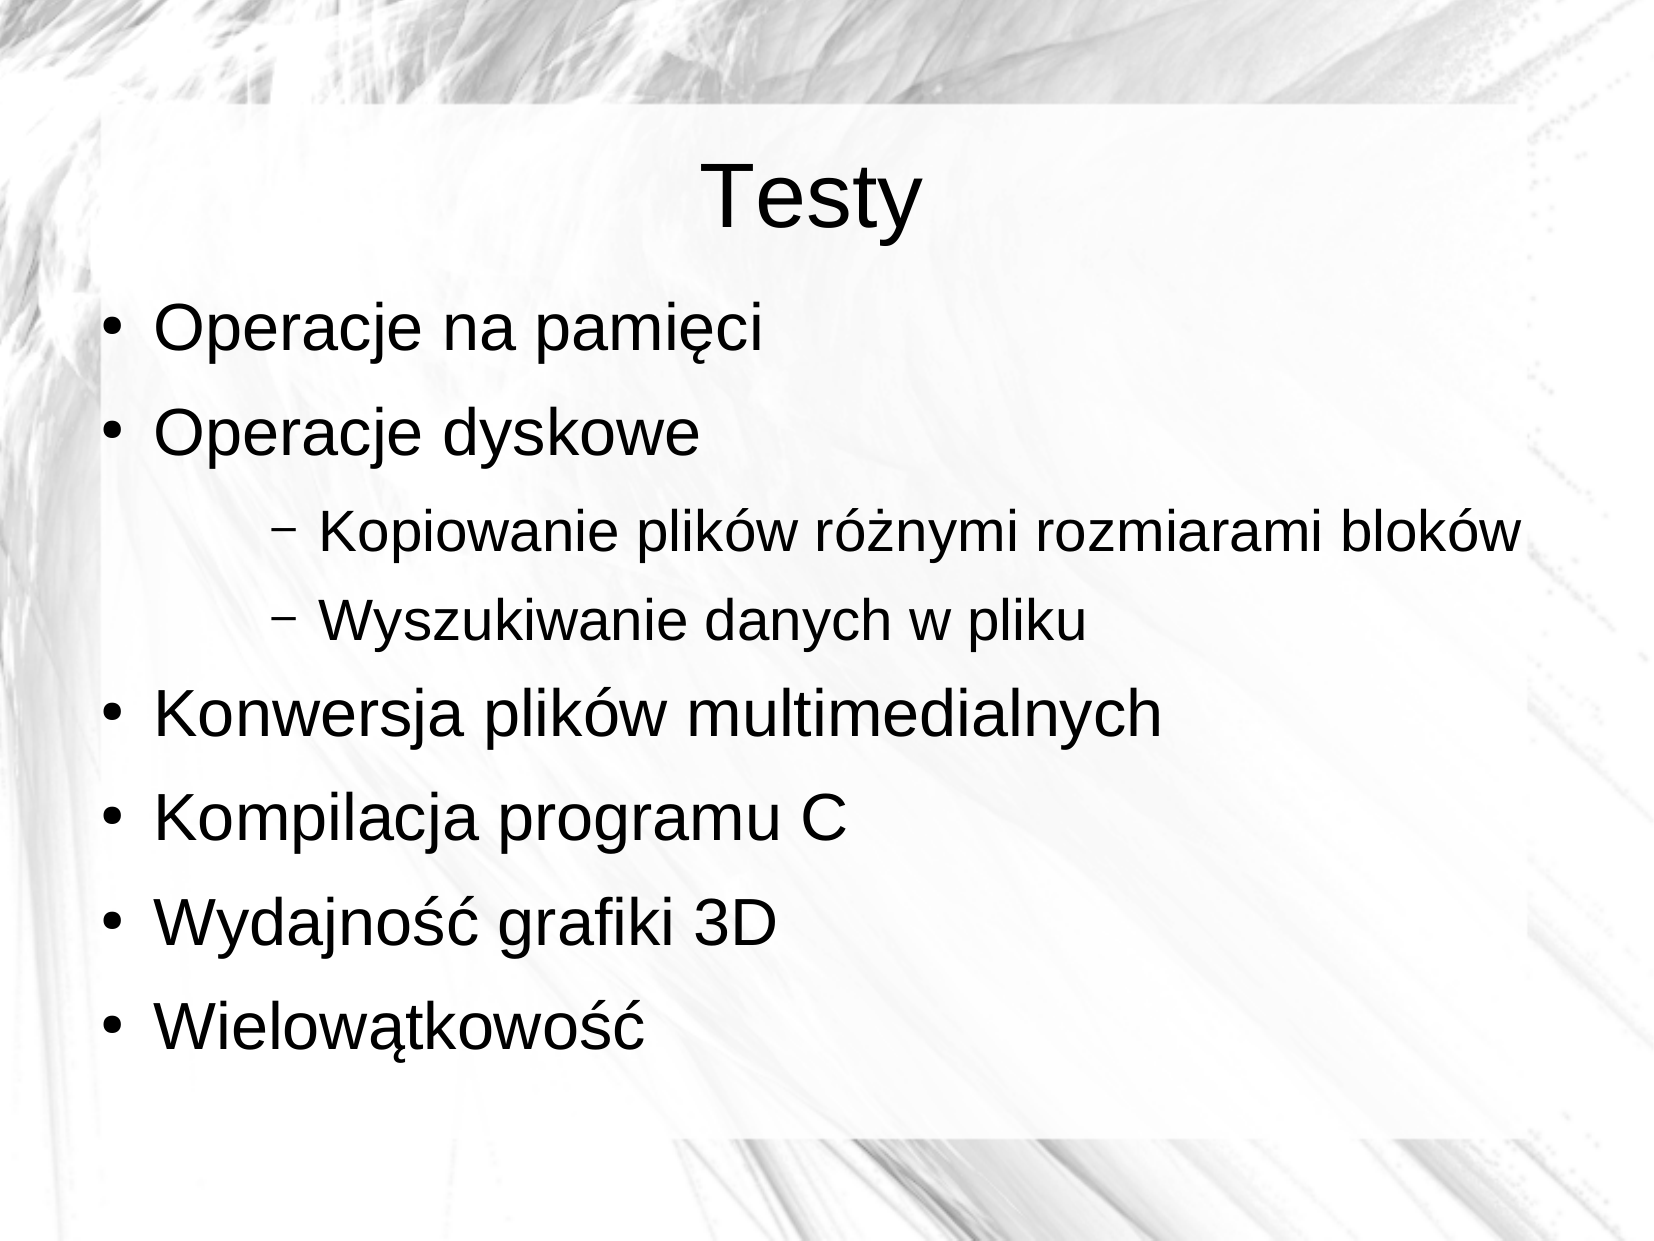

# Testy
Operacje na pamięci
Operacje dyskowe
Kopiowanie plików różnymi rozmiarami bloków
Wyszukiwanie danych w pliku
Konwersja plików multimedialnych
Kompilacja programu C
Wydajność grafiki 3D
Wielowątkowość